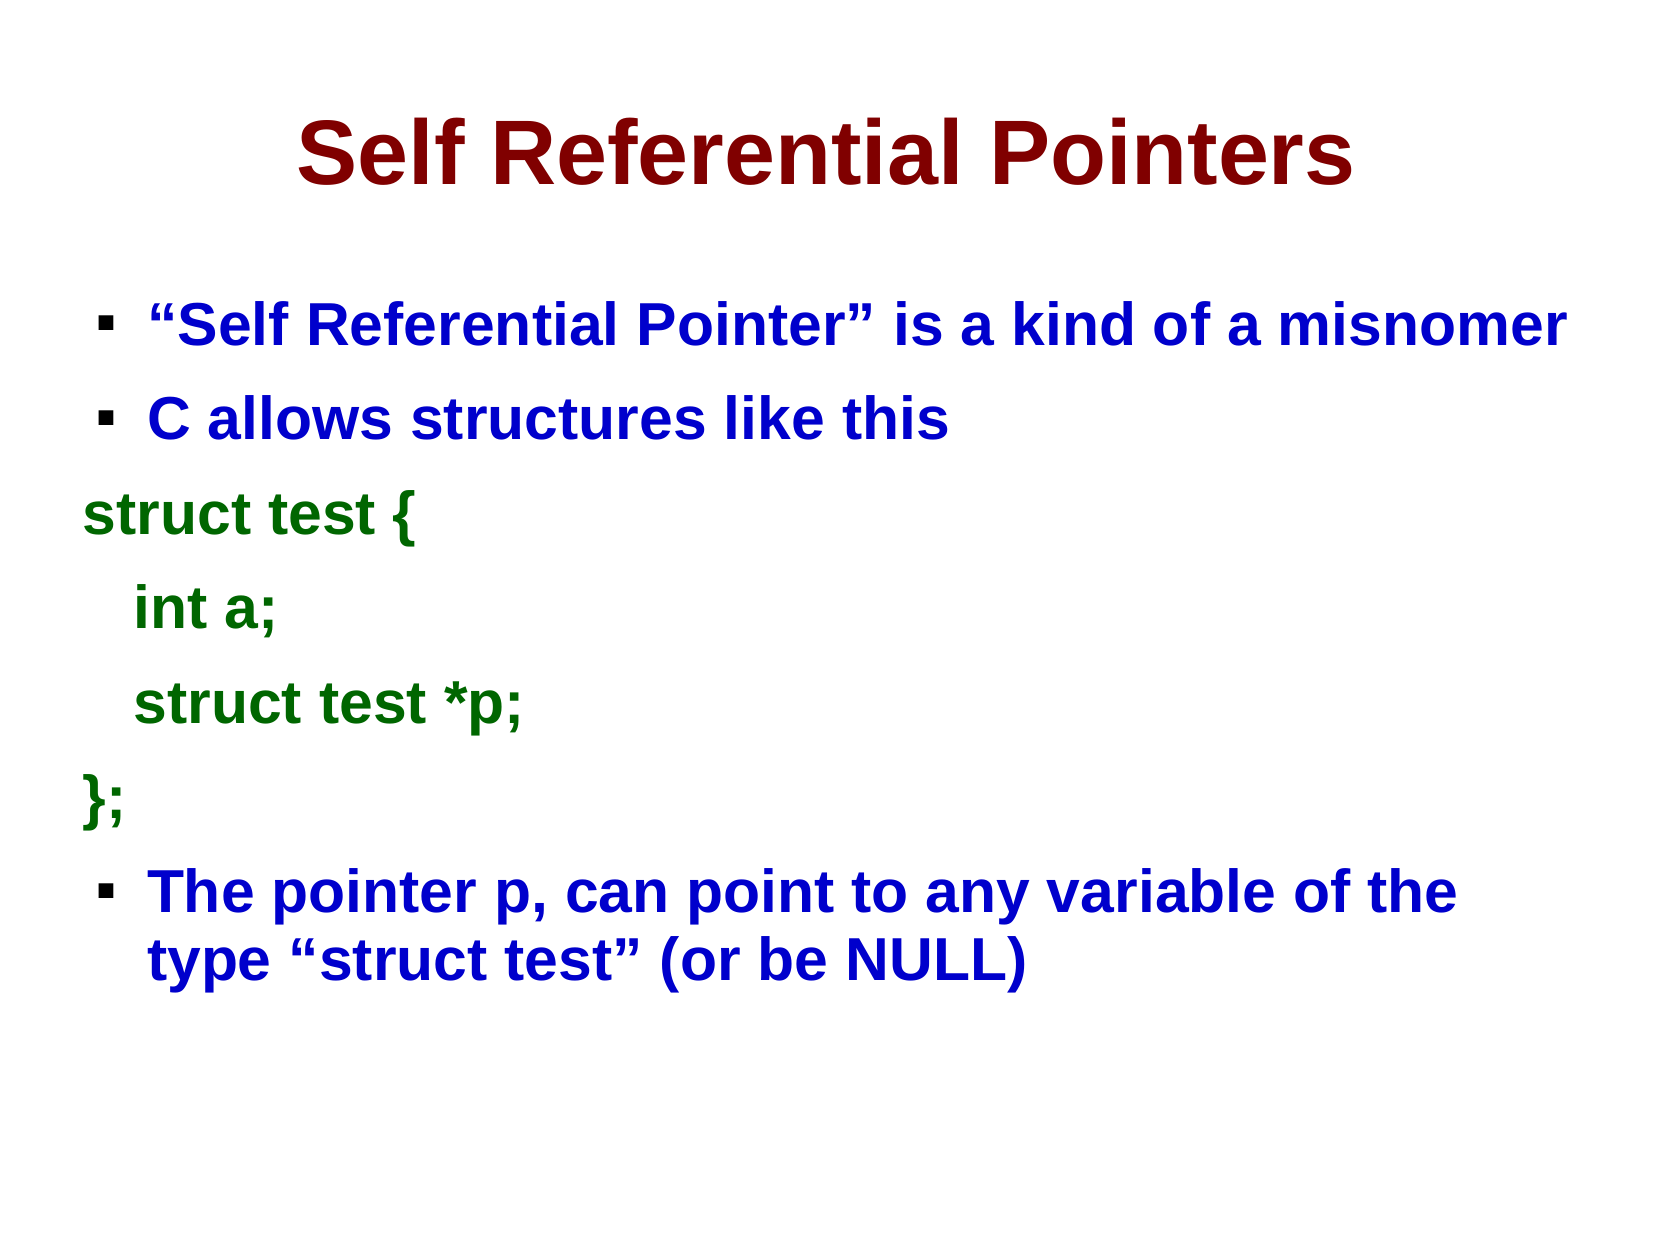

# Self Referential Pointers
“Self Referential Pointer” is a kind of a misnomer
C allows structures like this
struct test {
 int a;
 struct test *p;
};
The pointer p, can point to any variable of the type “struct test” (or be NULL)